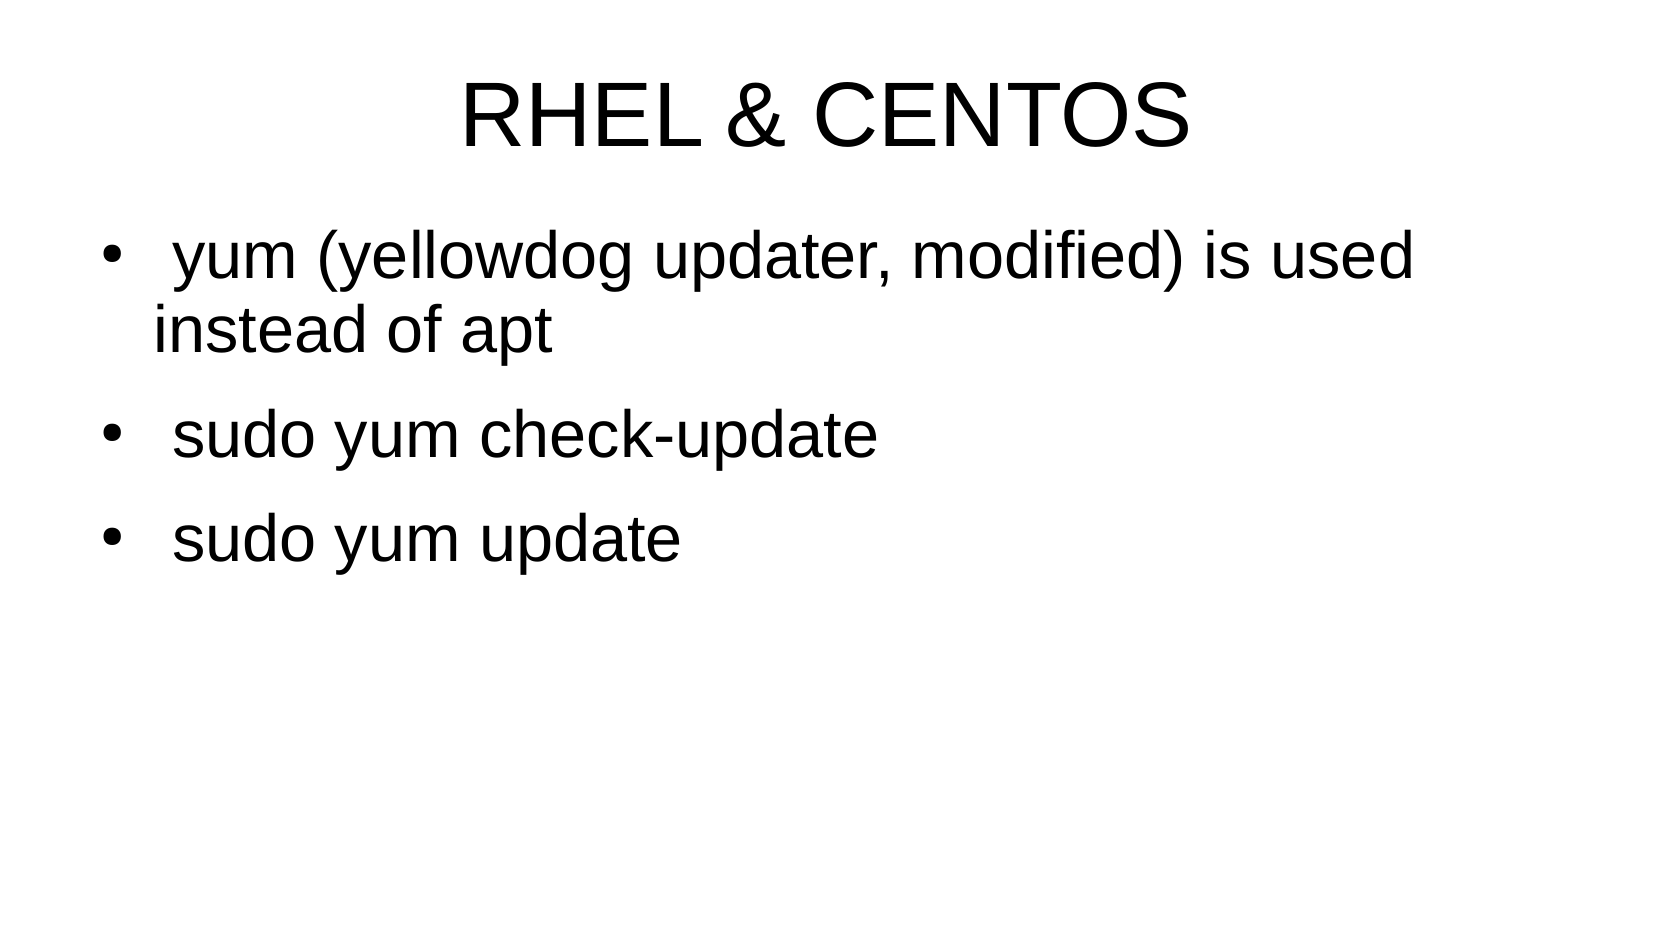

# RHEL & CENTOS
 yum (yellowdog updater, modified) is used instead of apt
 sudo yum check-update
 sudo yum update